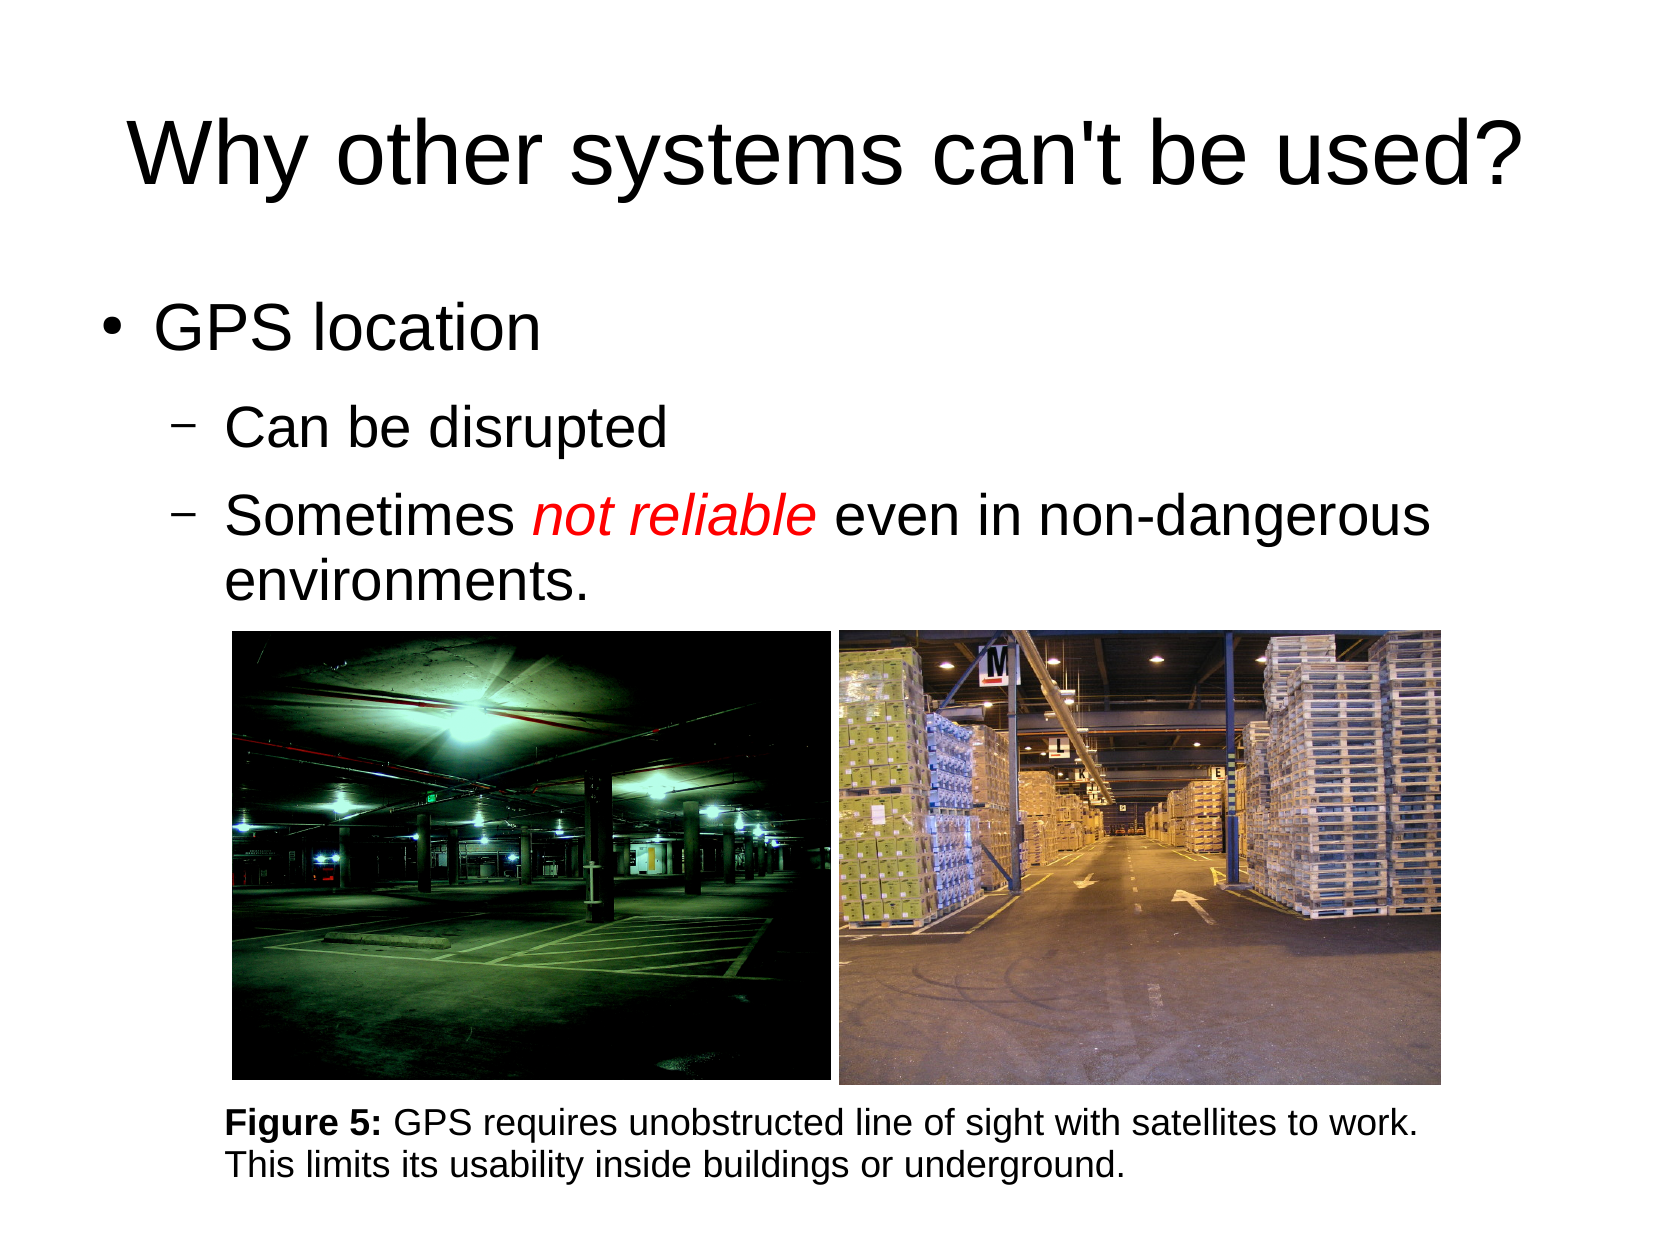

# Why other systems can't be used?
GPS location
Can be disrupted
Sometimes not reliable even in non-dangerous environments.
Figure 5: GPS requires unobstructed line of sight with satellites to work. This limits its usability inside buildings or underground.